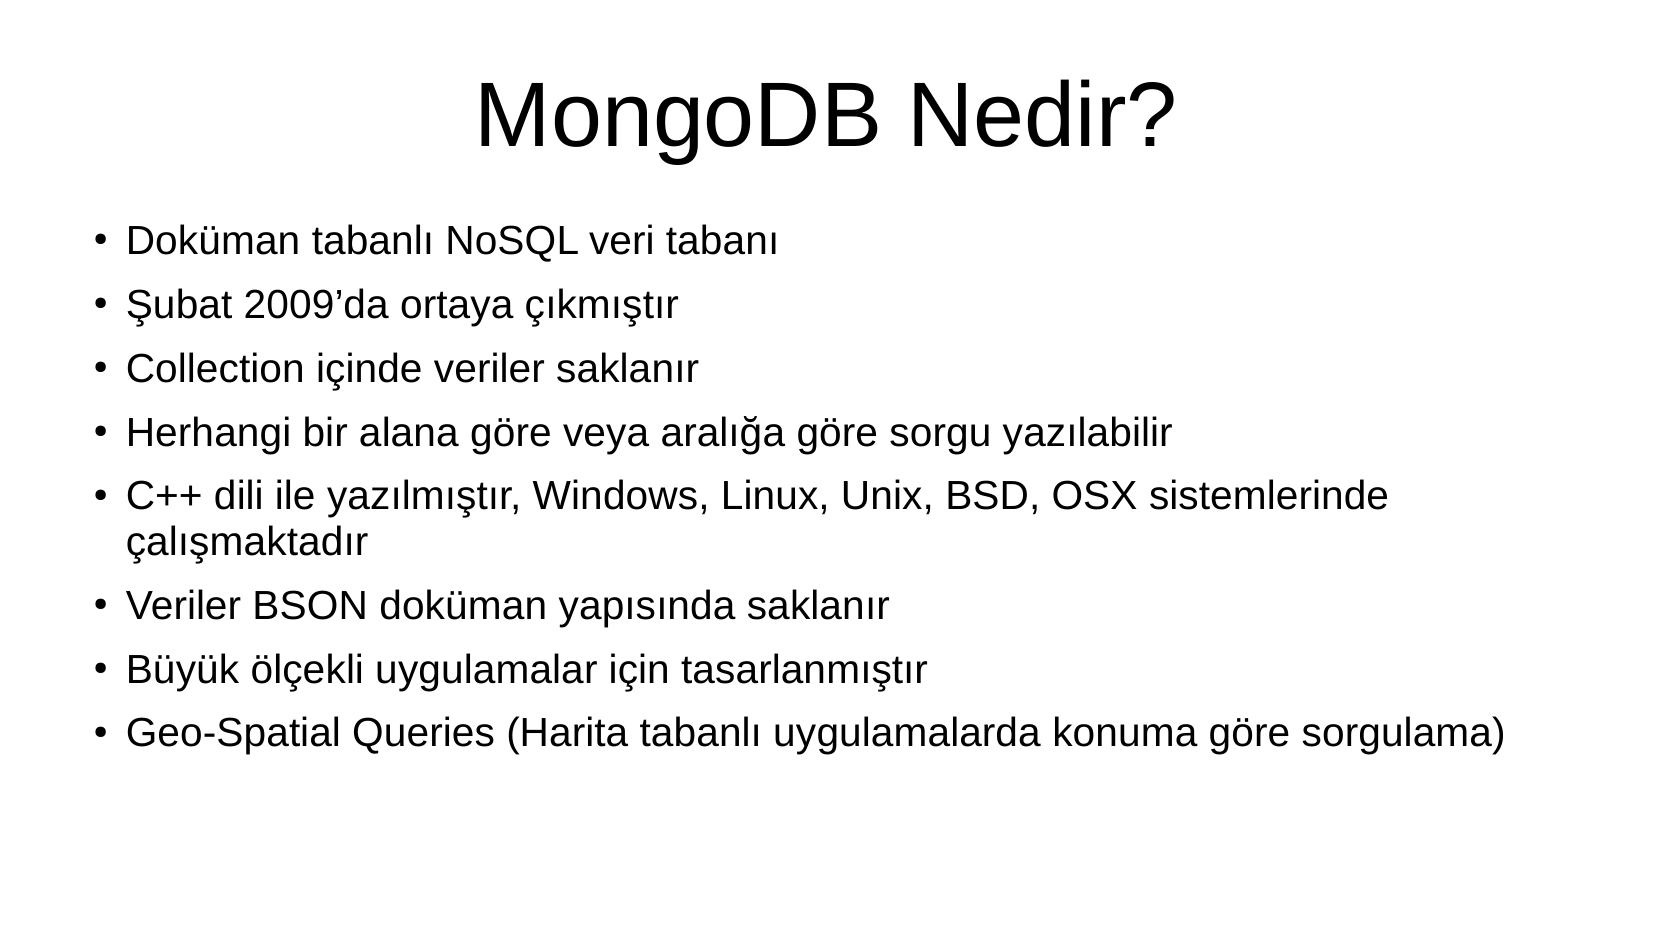

# MongoDB Nedir?
Doküman tabanlı NoSQL veri tabanı
Şubat 2009’da ortaya çıkmıştır
Collection içinde veriler saklanır
Herhangi bir alana göre veya aralığa göre sorgu yazılabilir
C++ dili ile yazılmıştır, Windows, Linux, Unix, BSD, OSX sistemlerinde çalışmaktadır
Veriler BSON doküman yapısında saklanır
Büyük ölçekli uygulamalar için tasarlanmıştır
Geo-Spatial Queries (Harita tabanlı uygulamalarda konuma göre sorgulama)